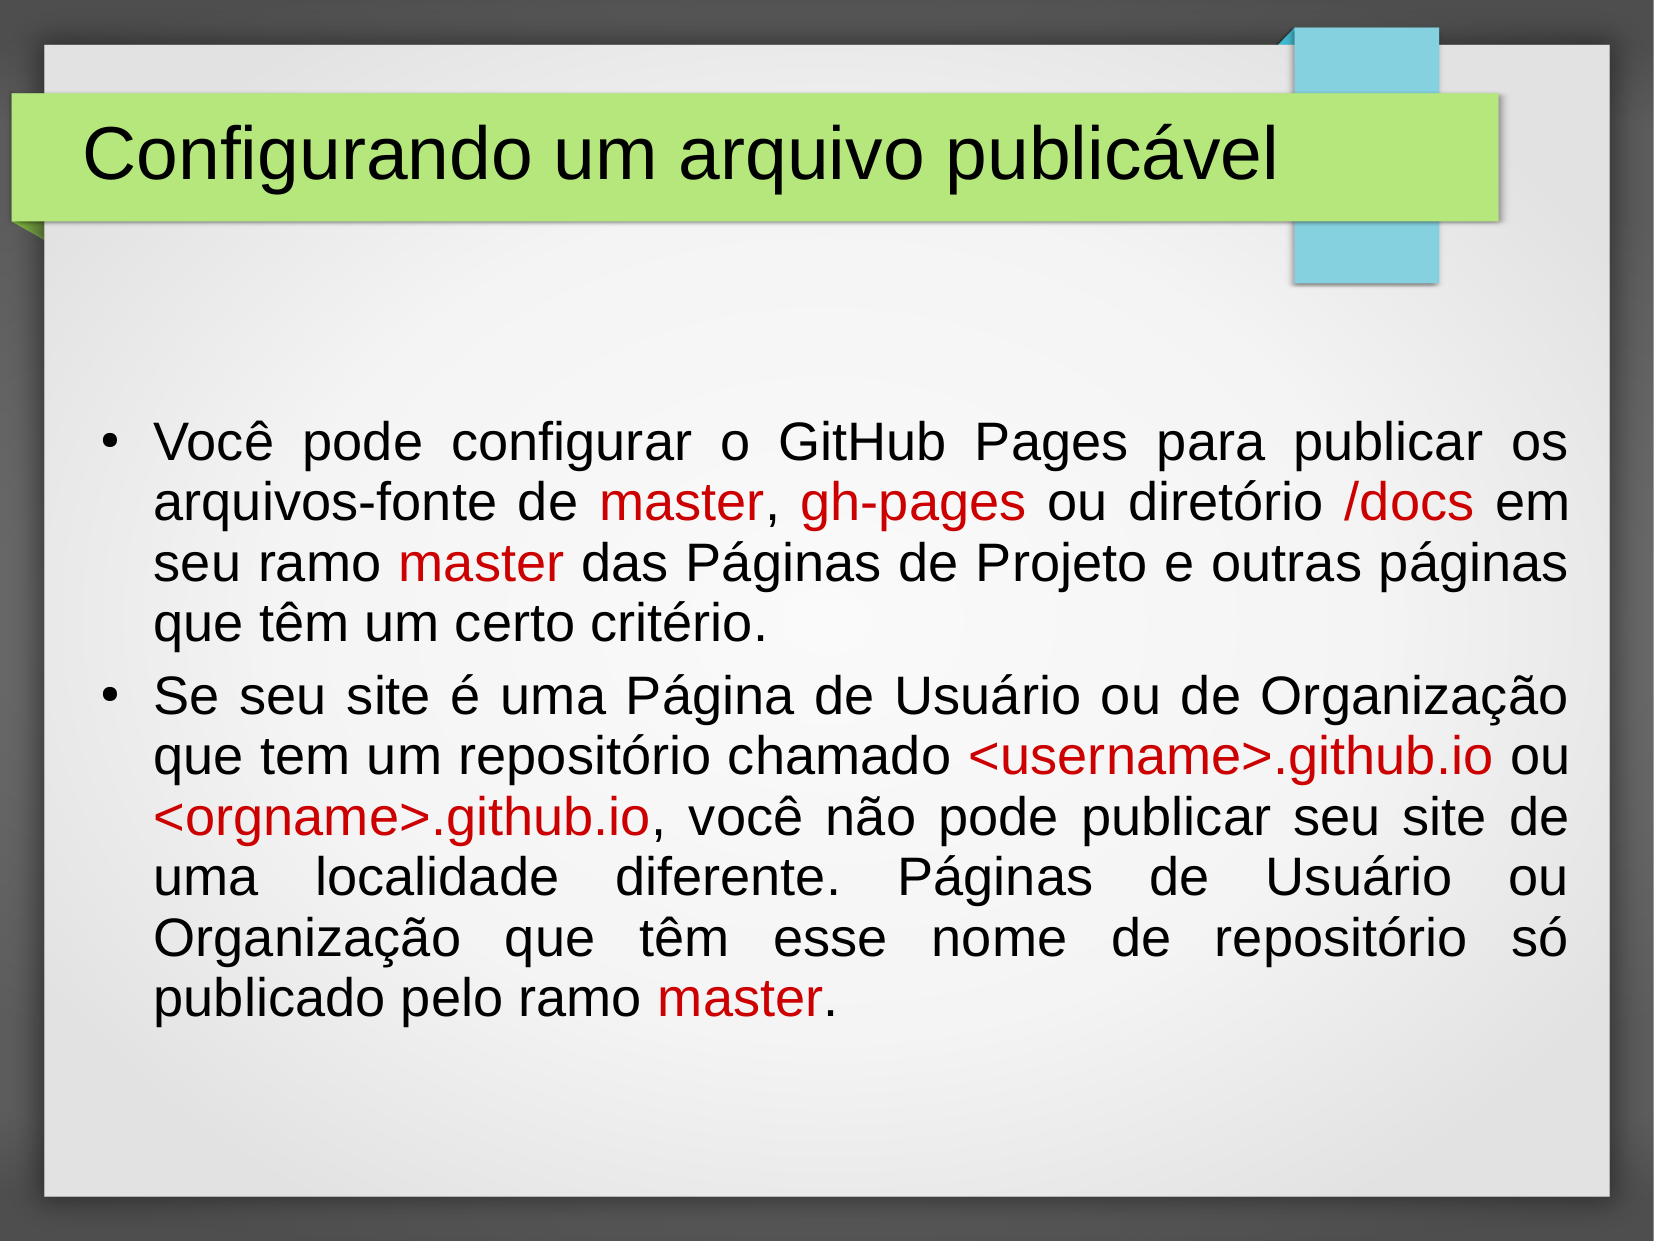

# Configurando um arquivo publicável
Você pode configurar o GitHub Pages para publicar os arquivos-fonte de master, gh-pages ou diretório /docs em seu ramo master das Páginas de Projeto e outras páginas que têm um certo critério.
Se seu site é uma Página de Usuário ou de Organização que tem um repositório chamado <username>.github.io ou <orgname>.github.io, você não pode publicar seu site de uma localidade diferente. Páginas de Usuário ou Organização que têm esse nome de repositório só publicado pelo ramo master.